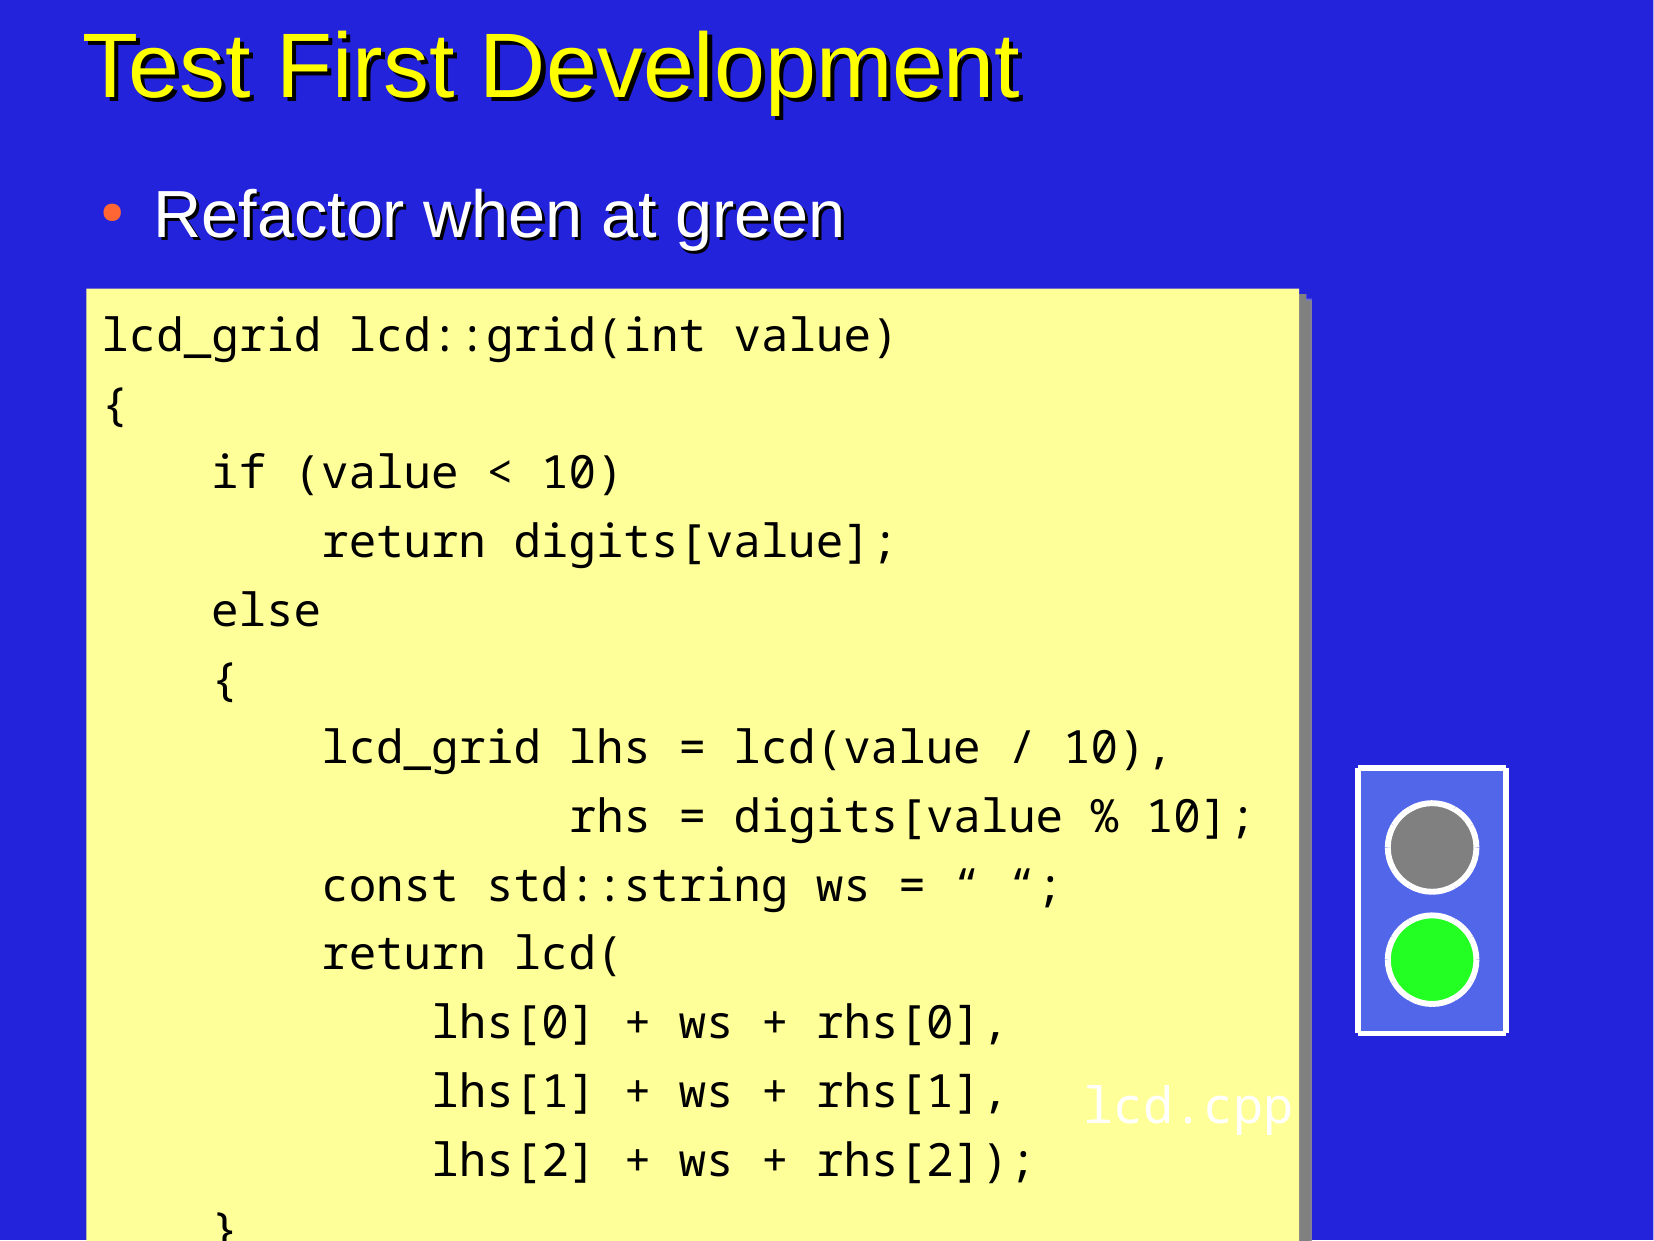

# Test First Development
Refactor when at green
lcd_grid lcd::grid(int value)
{
 if (value < 10)
 return digits[value];
 else
 {
 lcd_grid lhs = lcd(value / 10),
 rhs = digits[value % 10];
 const std::string ws = “ “;
 return lcd(
 lhs[0] + ws + rhs[0],
 lhs[1] + ws + rhs[1],
 lhs[2] + ws + rhs[2]);
 }
}
lcd.cpp